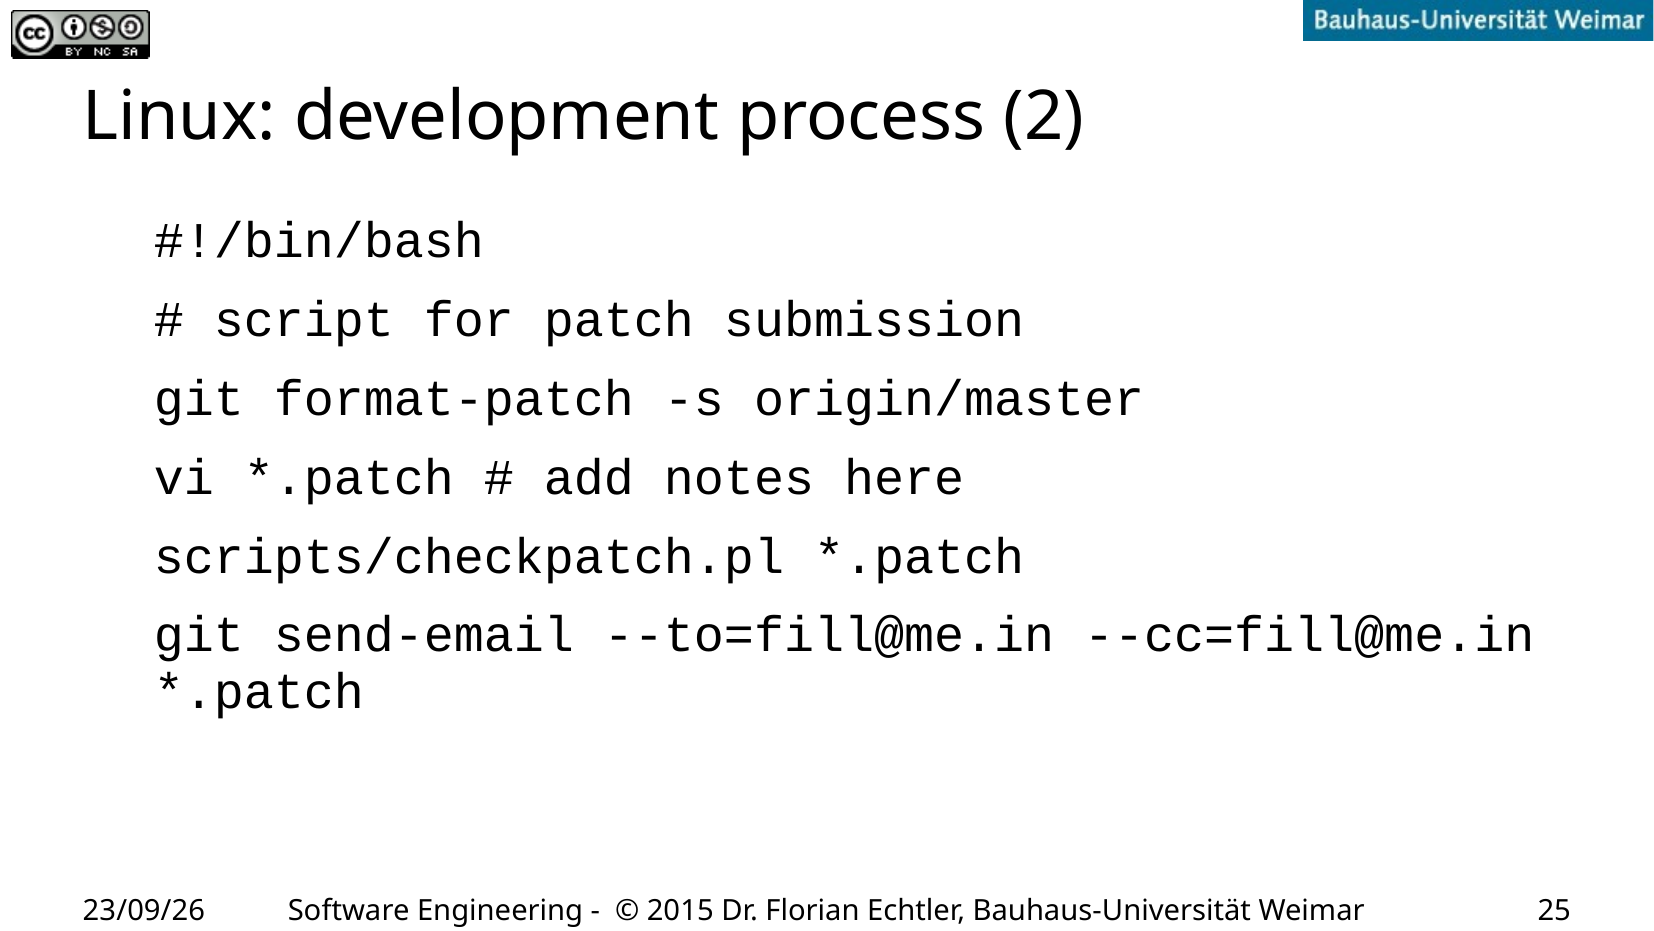

# Linux: development process (2)
#!/bin/bash
# script for patch submission
git format-patch -s origin/master
vi *.patch # add notes here
scripts/checkpatch.pl *.patch
git send-email --to=fill@me.in --cc=fill@me.in *.patch
Software Engineering - © 2015 Dr. Florian Echtler, Bauhaus-Universität Weimar
25